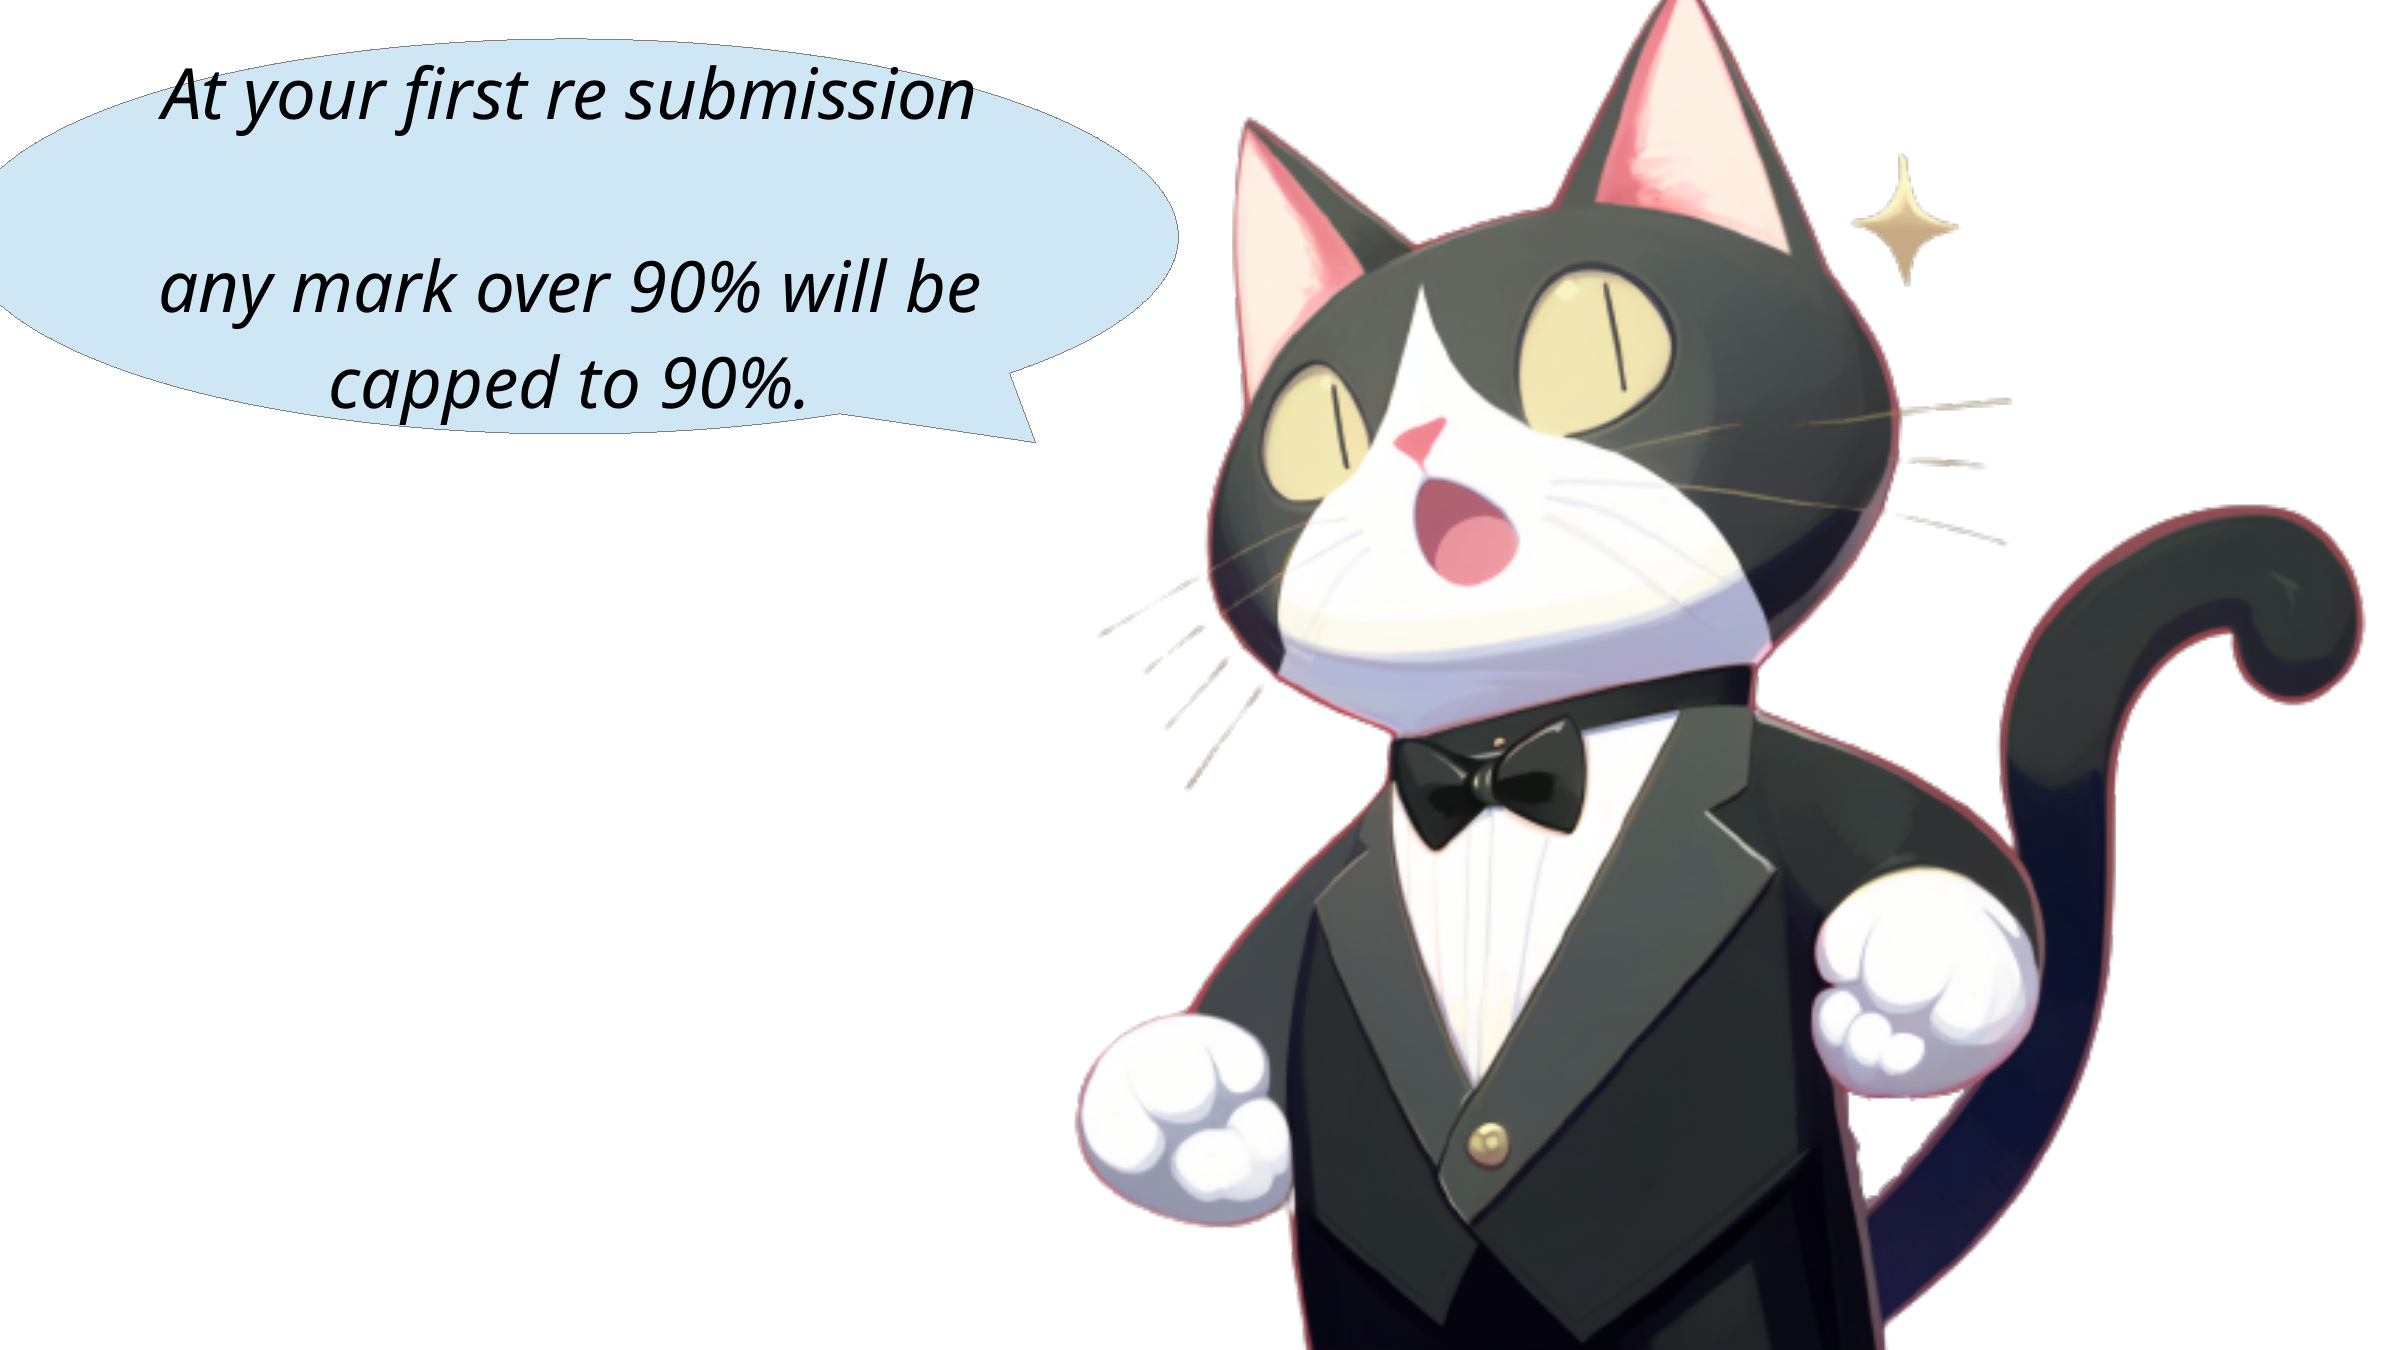

At your first re submission
any mark over 90% will be capped to 90%.